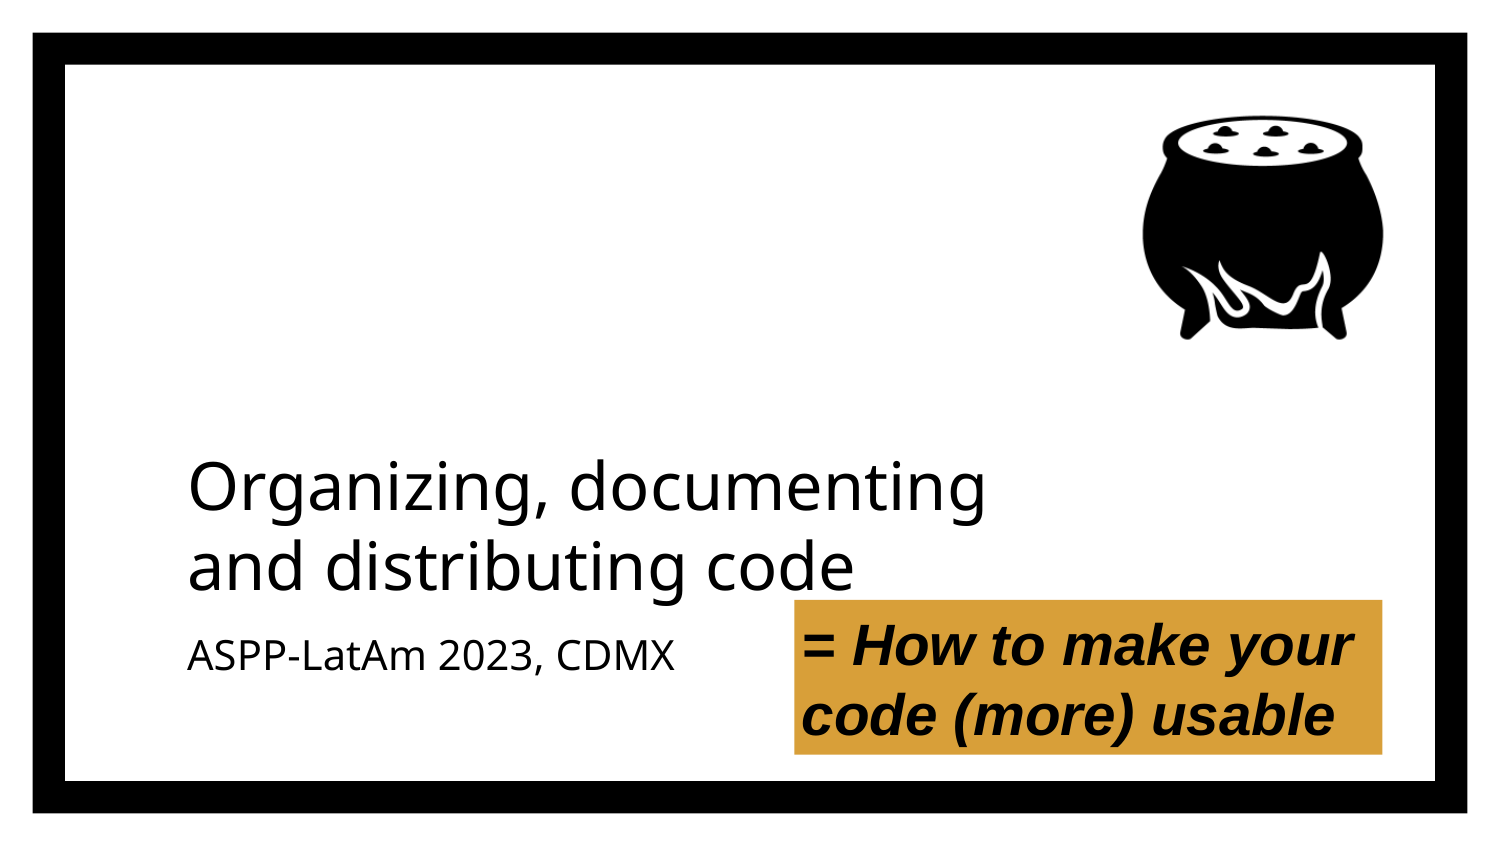

# Organizing, documenting and distributing code
= How to make your
code (more) usable
ASPP-LatAm 2023, CDMX